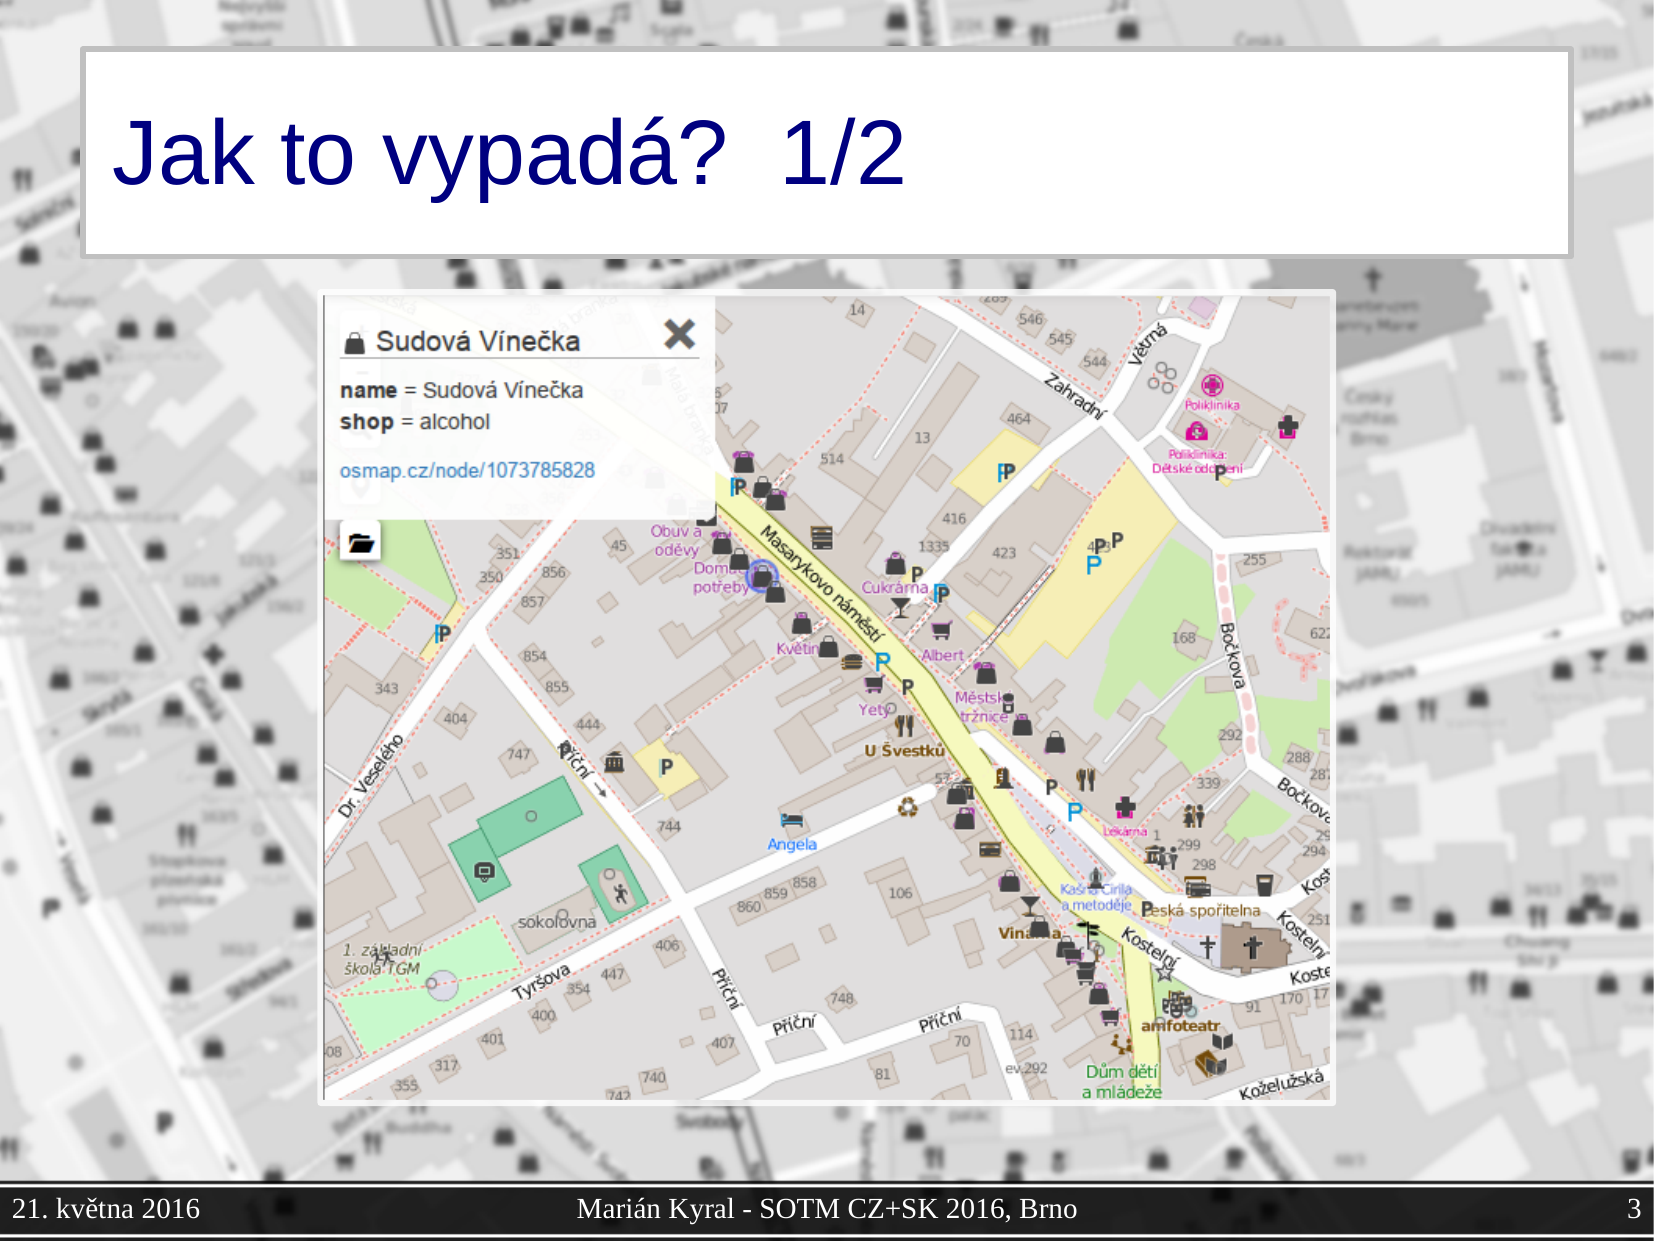

# Jak to vypadá? 1/2
21. května 2016
Marián Kyral - SOTM CZ+SK 2016, Brno
3